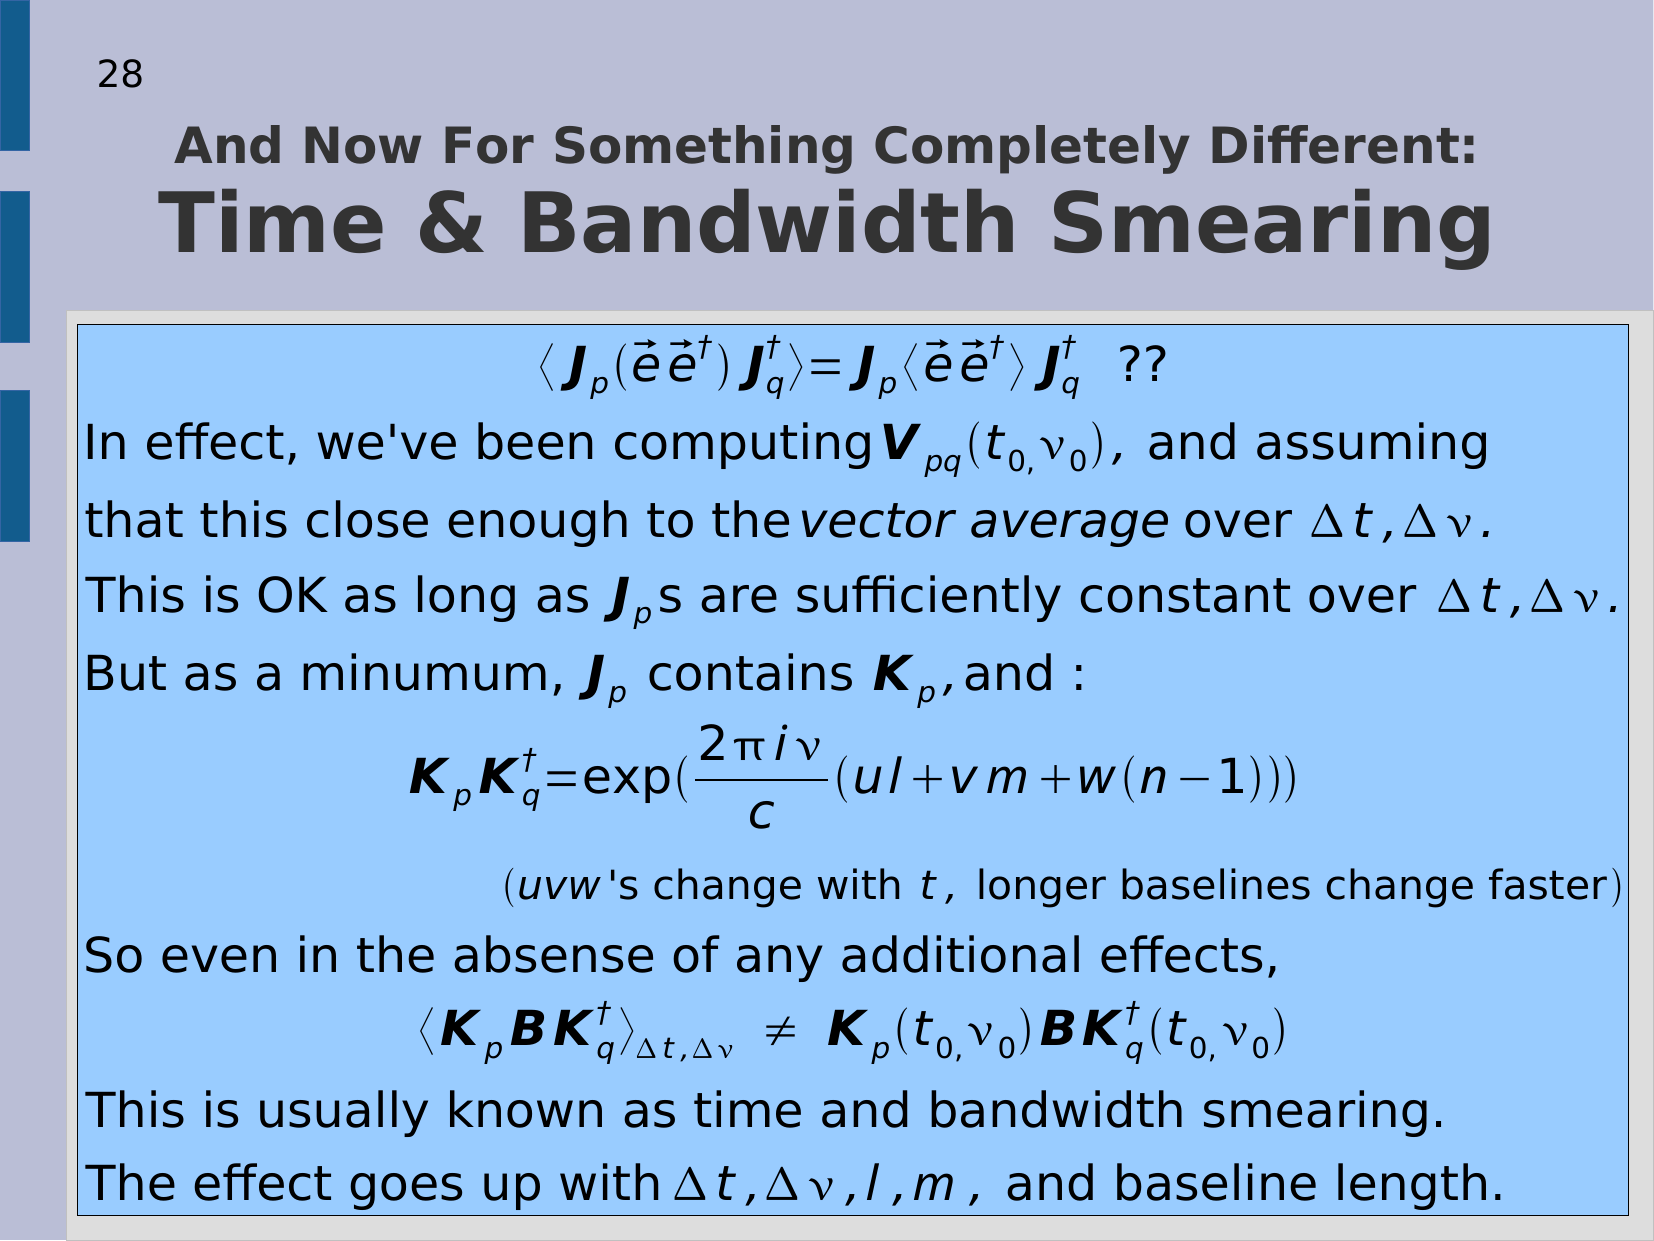

# And Now For Something Completely Different: Time & Bandwidth Smearing